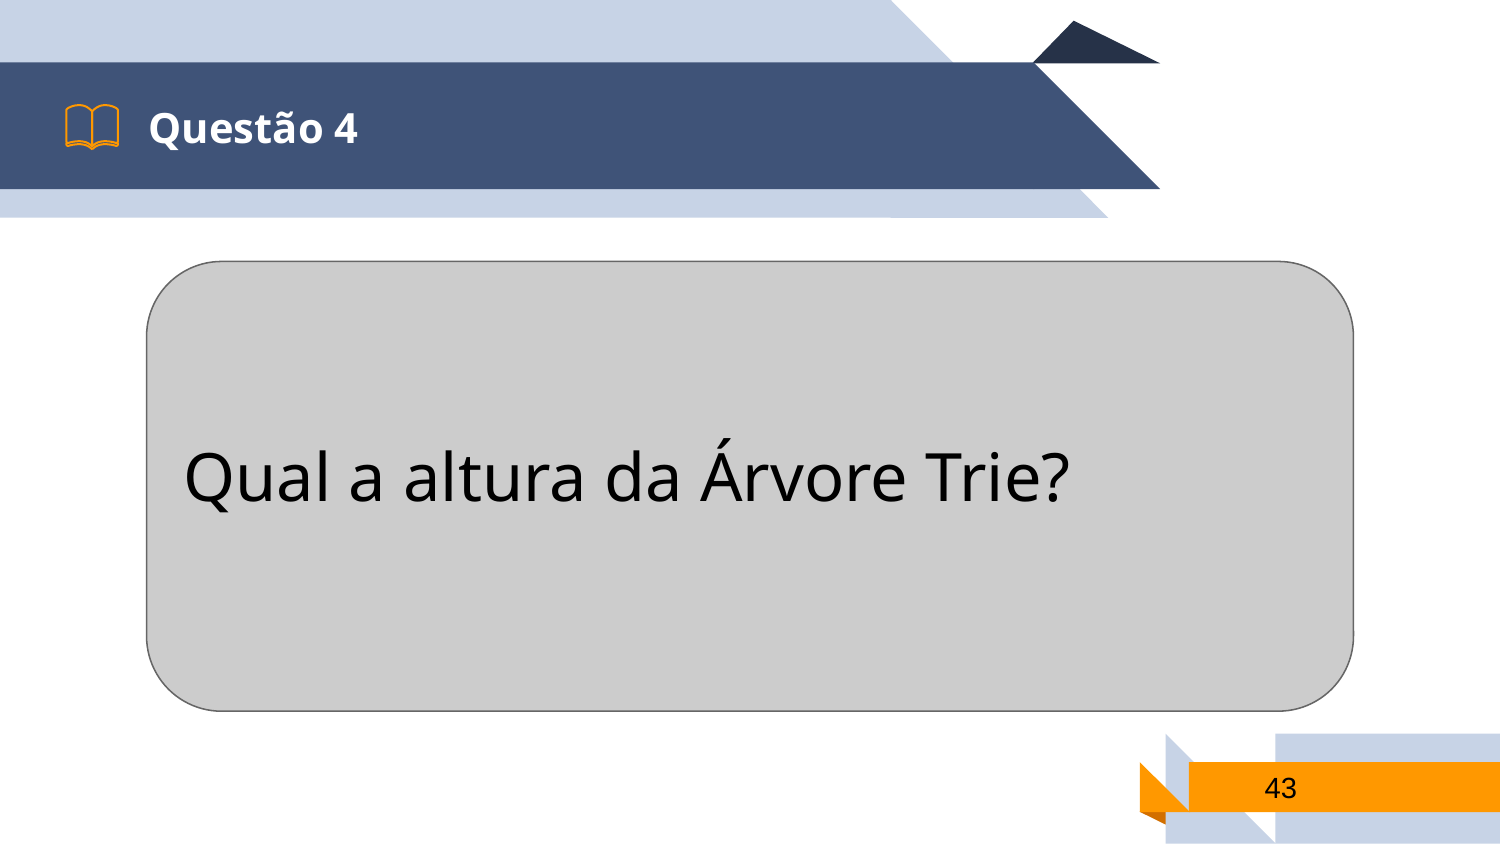

# Questão 4
Qual a altura da Árvore Trie?